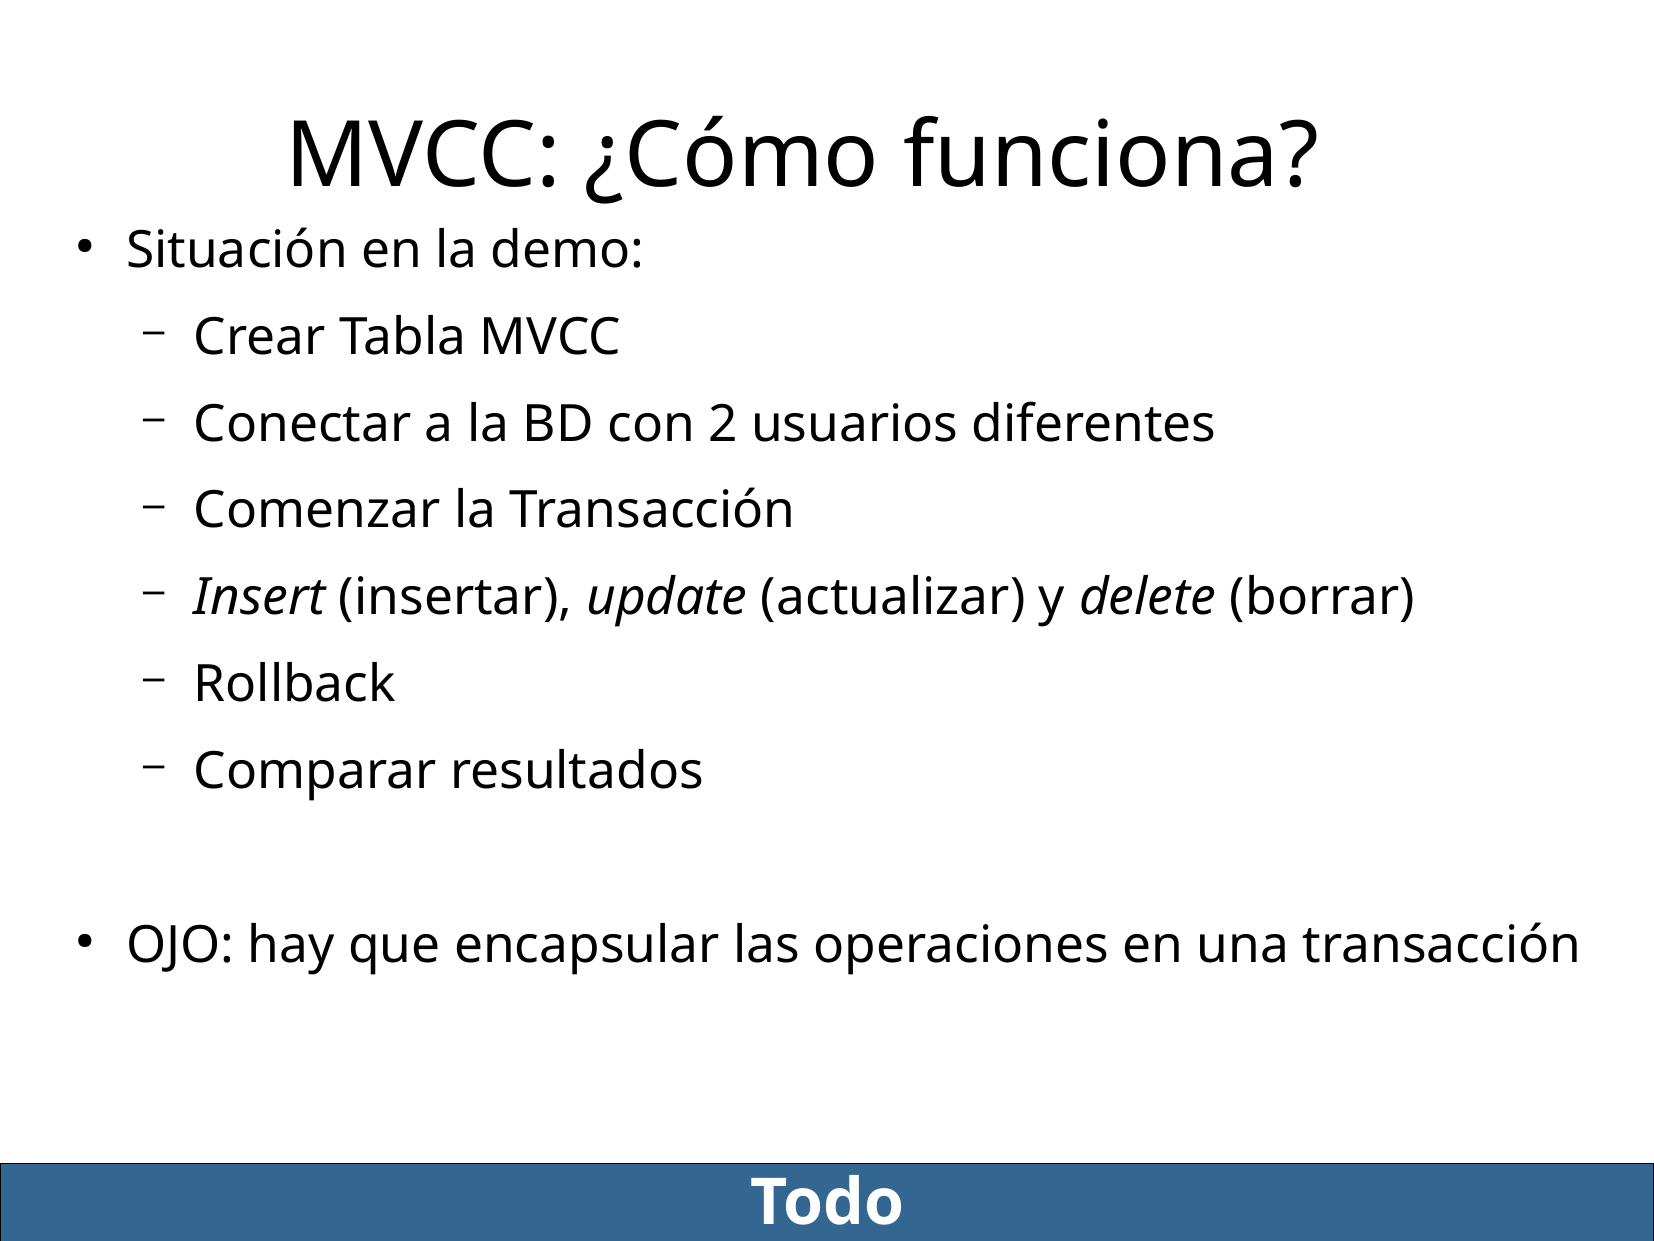

# MVCC: ¿Cómo funciona?
Situación en la demo:
Crear Tabla MVCC
Conectar a la BD con 2 usuarios diferentes
Comenzar la Transacción
Insert (insertar), update (actualizar) y delete (borrar)
Rollback
Comparar resultados
OJO: hay que encapsular las operaciones en una transacción